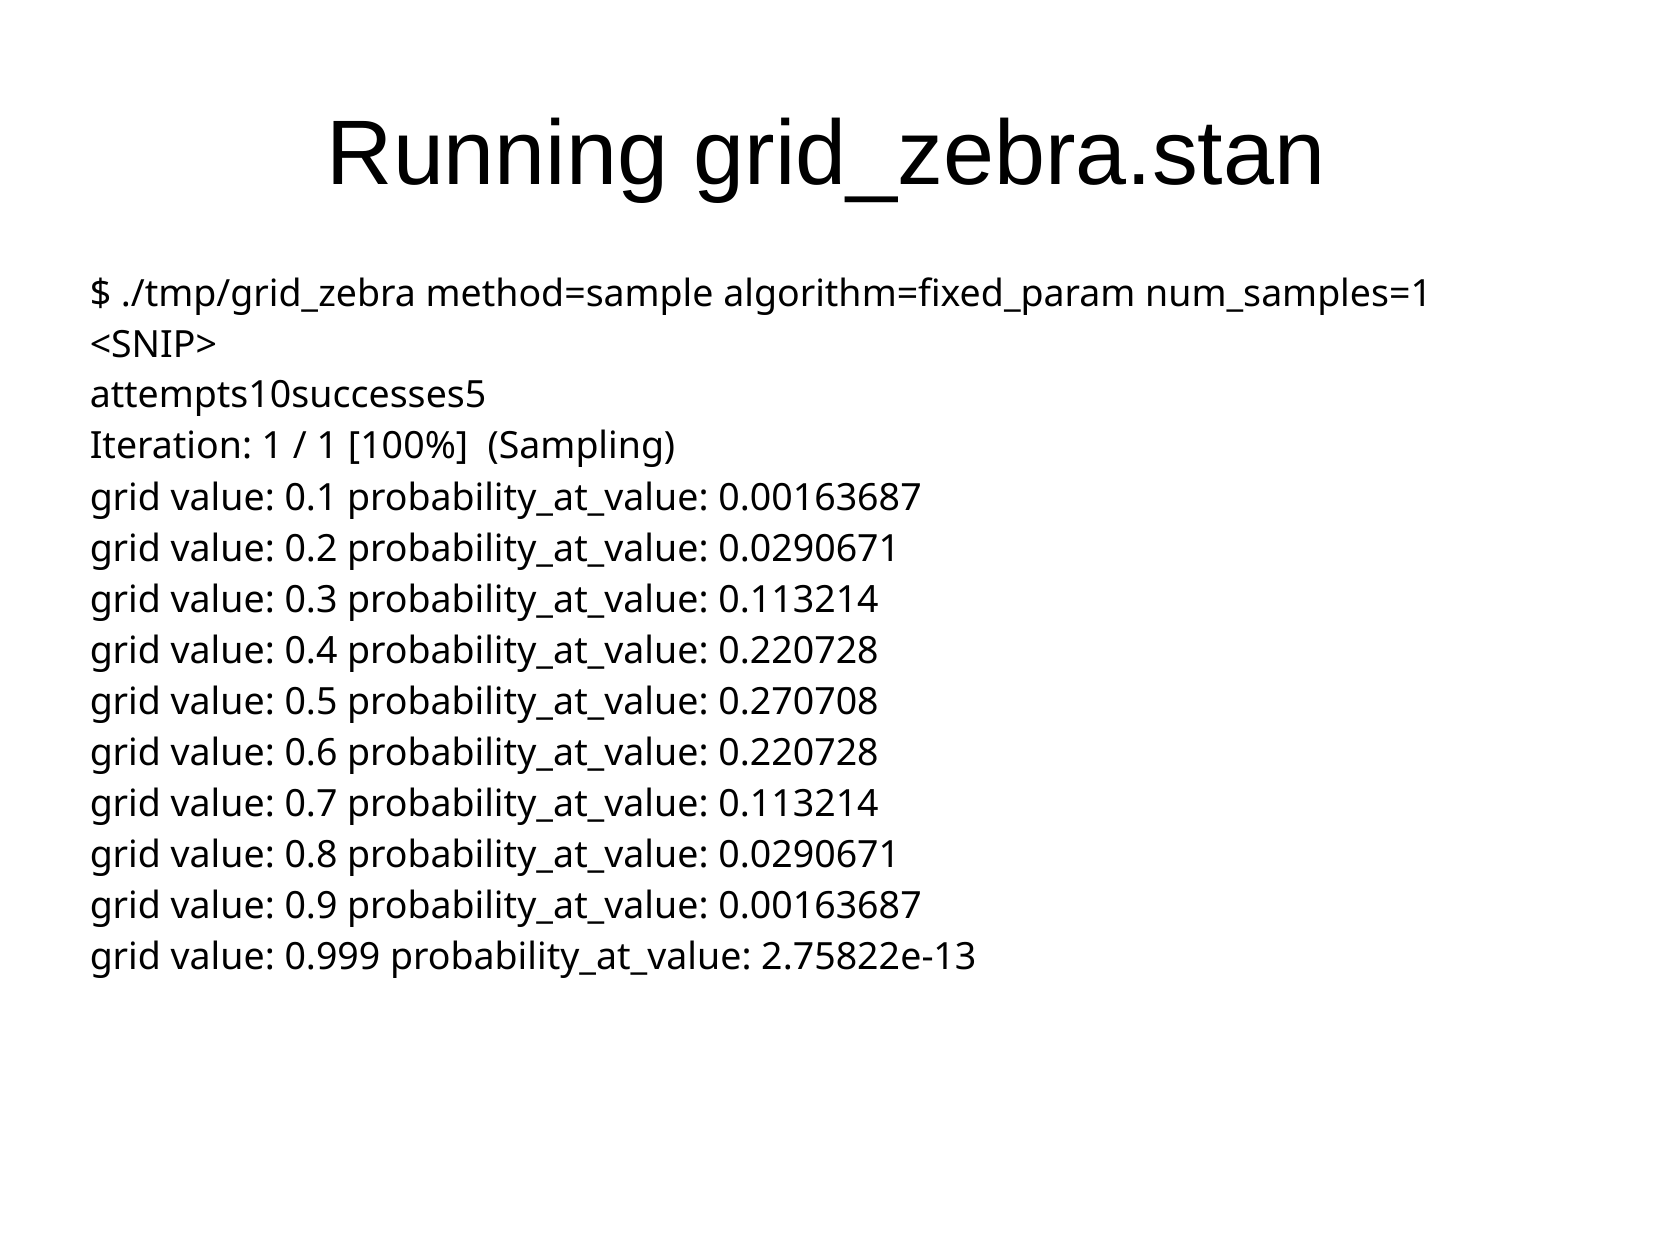

# Running grid_zebra.stan
$ ./tmp/grid_zebra method=sample algorithm=fixed_param num_samples=1
<SNIP>
attempts10successes5
Iteration: 1 / 1 [100%] (Sampling)
grid value: 0.1 probability_at_value: 0.00163687
grid value: 0.2 probability_at_value: 0.0290671
grid value: 0.3 probability_at_value: 0.113214
grid value: 0.4 probability_at_value: 0.220728
grid value: 0.5 probability_at_value: 0.270708
grid value: 0.6 probability_at_value: 0.220728
grid value: 0.7 probability_at_value: 0.113214
grid value: 0.8 probability_at_value: 0.0290671
grid value: 0.9 probability_at_value: 0.00163687
grid value: 0.999 probability_at_value: 2.75822e-13